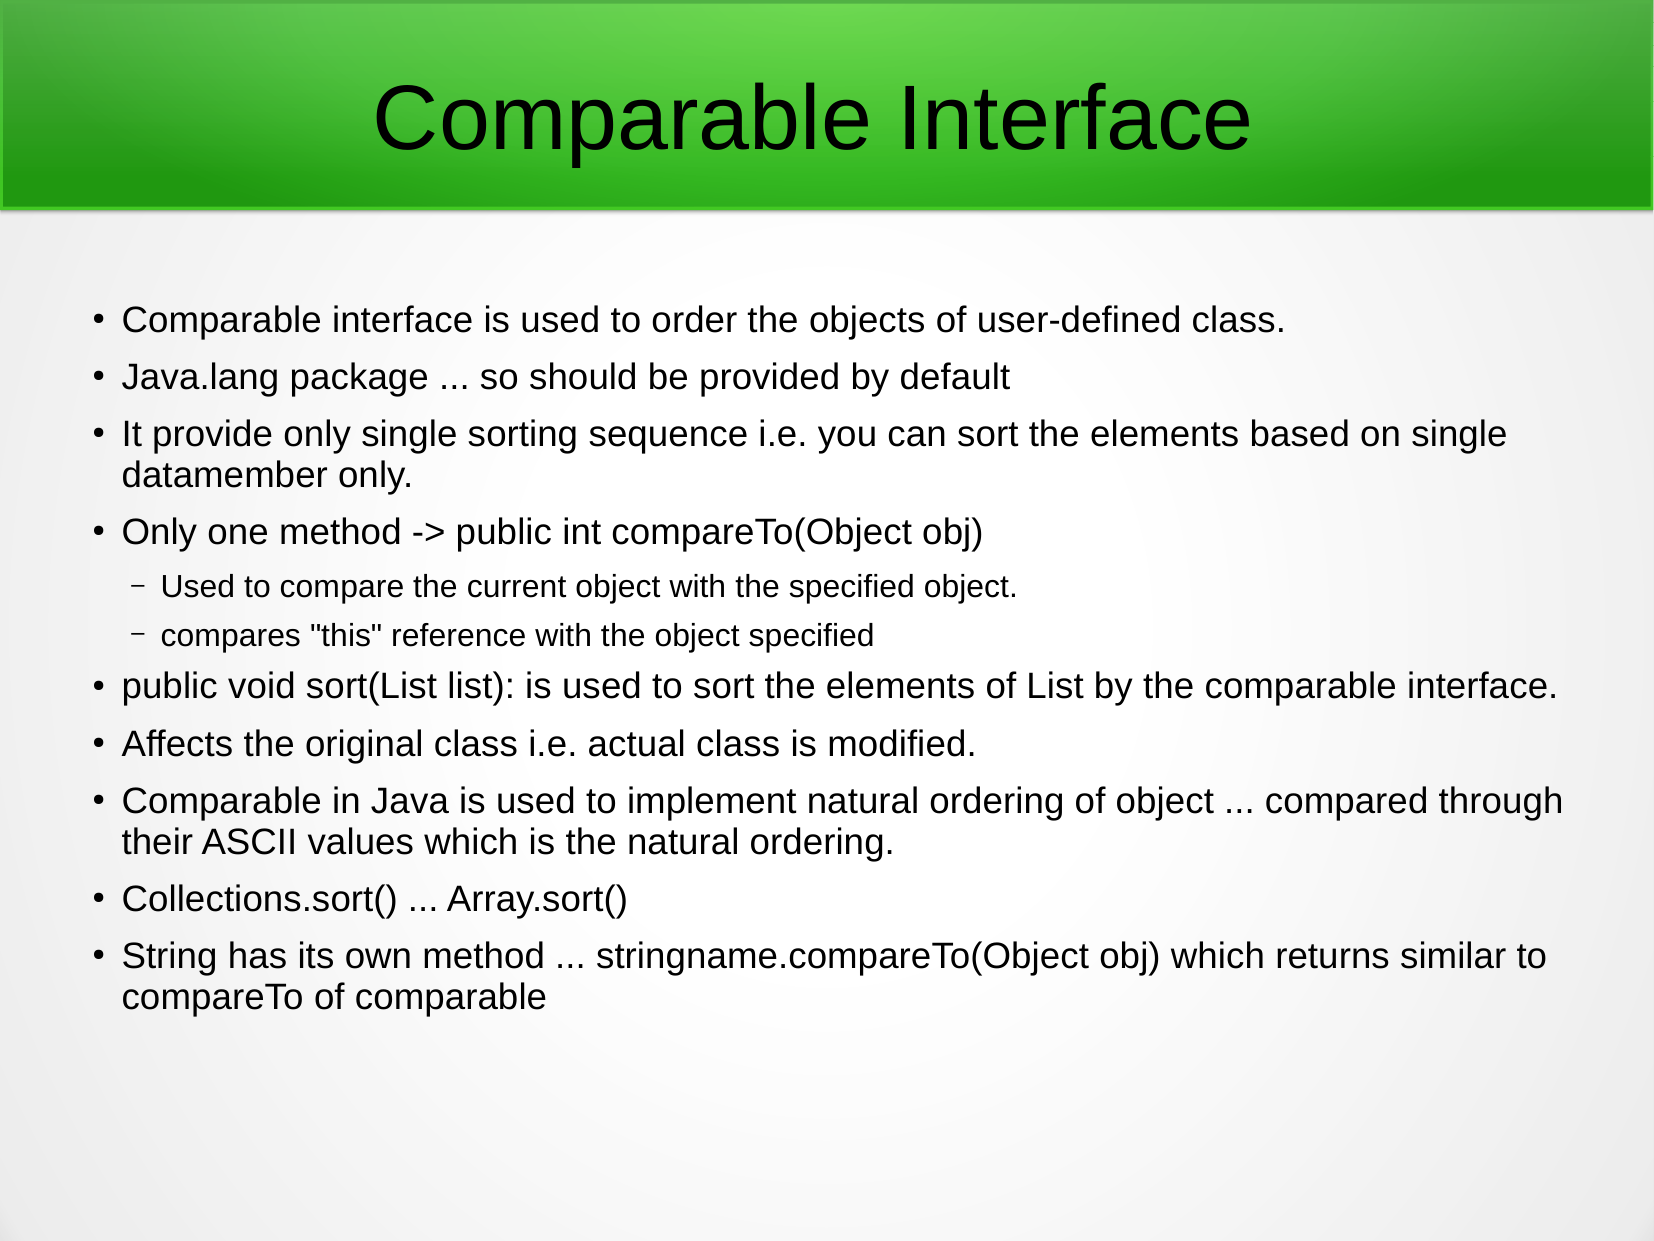

# Comparable Interface
Comparable interface is used to order the objects of user-defined class.
Java.lang package ... so should be provided by default
It provide only single sorting sequence i.e. you can sort the elements based on single datamember only.
Only one method -> public int compareTo(Object obj)
Used to compare the current object with the specified object.
compares "this" reference with the object specified
public void sort(List list): is used to sort the elements of List by the comparable interface.
Affects the original class i.e. actual class is modified.
Comparable in Java is used to implement natural ordering of object ... compared through their ASCII values which is the natural ordering.
Collections.sort() ... Array.sort()
String has its own method ... stringname.compareTo(Object obj) which returns similar to compareTo of comparable